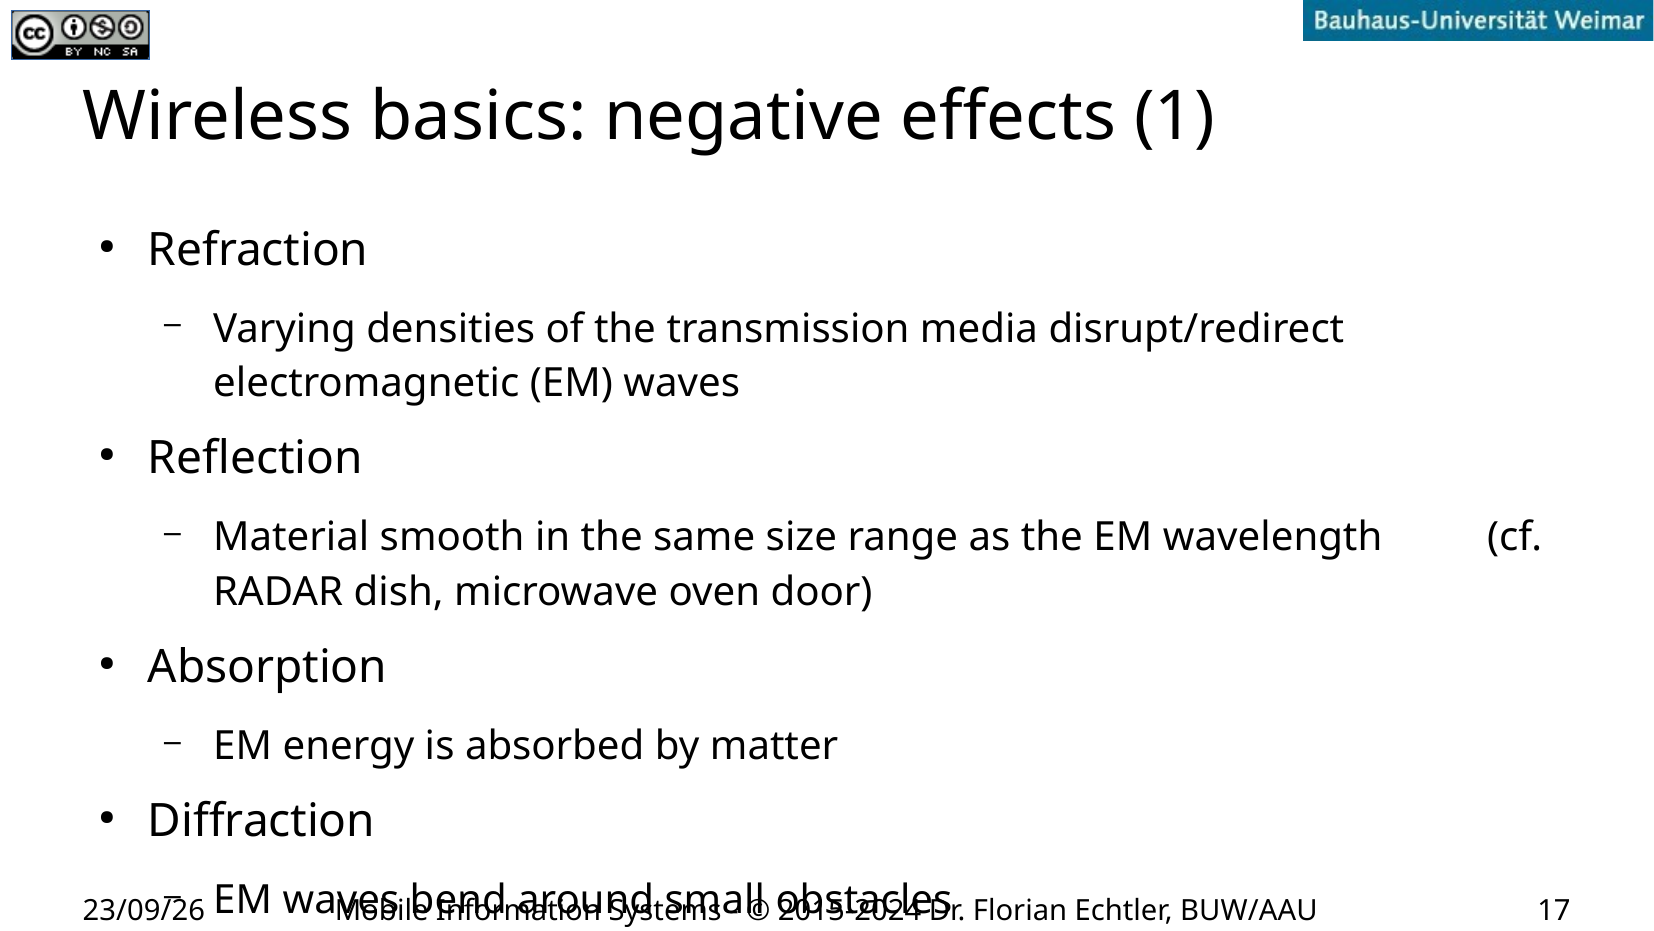

# Wireless basics: negative effects (1)
Refraction
Varying densities of the transmission media disrupt/redirect electromagnetic (EM) waves
Reflection
Material smooth in the same size range as the EM wavelength (cf. RADAR dish, microwave oven door)
Absorption
EM energy is absorbed by matter
Diffraction
EM waves bend around small obstacles
Mobile Information Systems - © 2015-2024 Dr. Florian Echtler, BUW/AAU
17